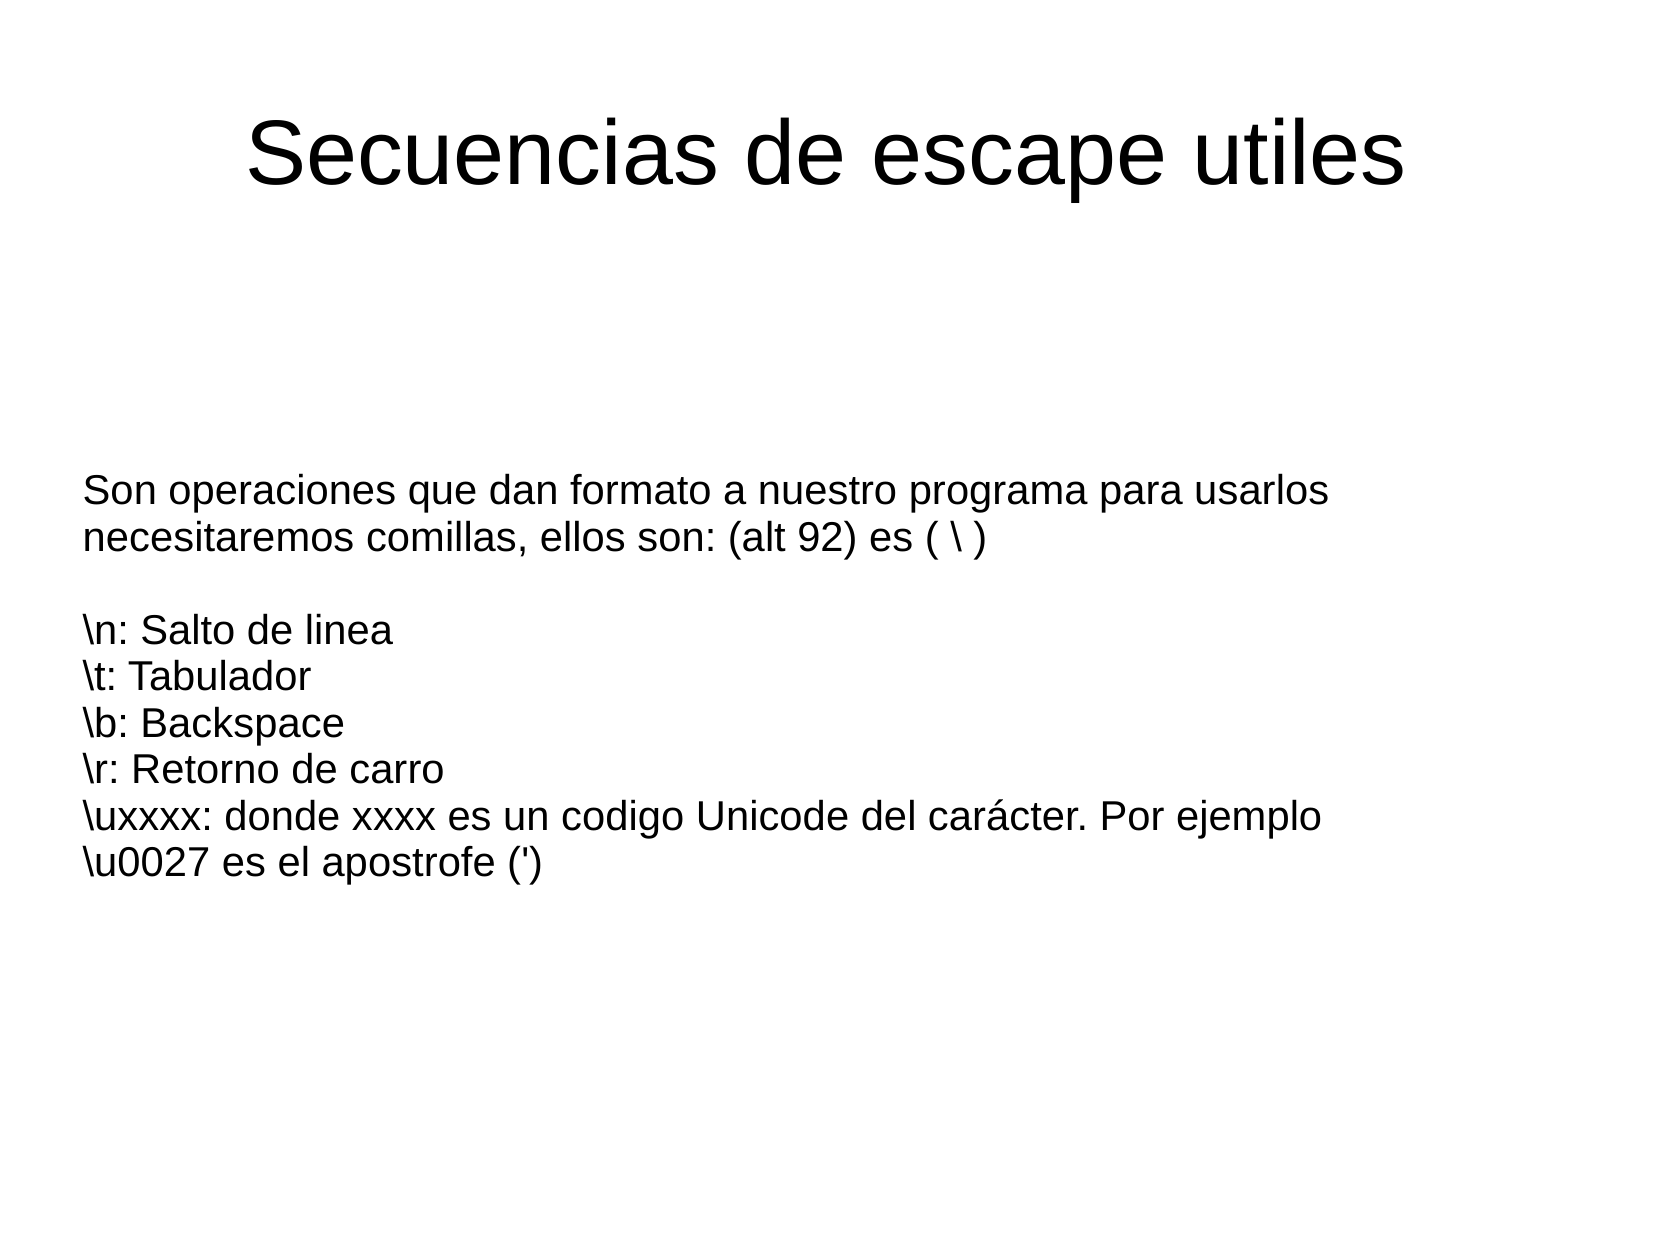

# Secuencias de escape utiles
Son operaciones que dan formato a nuestro programa para usarlos necesitaremos comillas, ellos son: (alt 92) es ( \ )
\n: Salto de linea
\t: Tabulador
\b: Backspace
\r: Retorno de carro
\uxxxx: donde xxxx es un codigo Unicode del carácter. Por ejemplo
\u0027 es el apostrofe (')